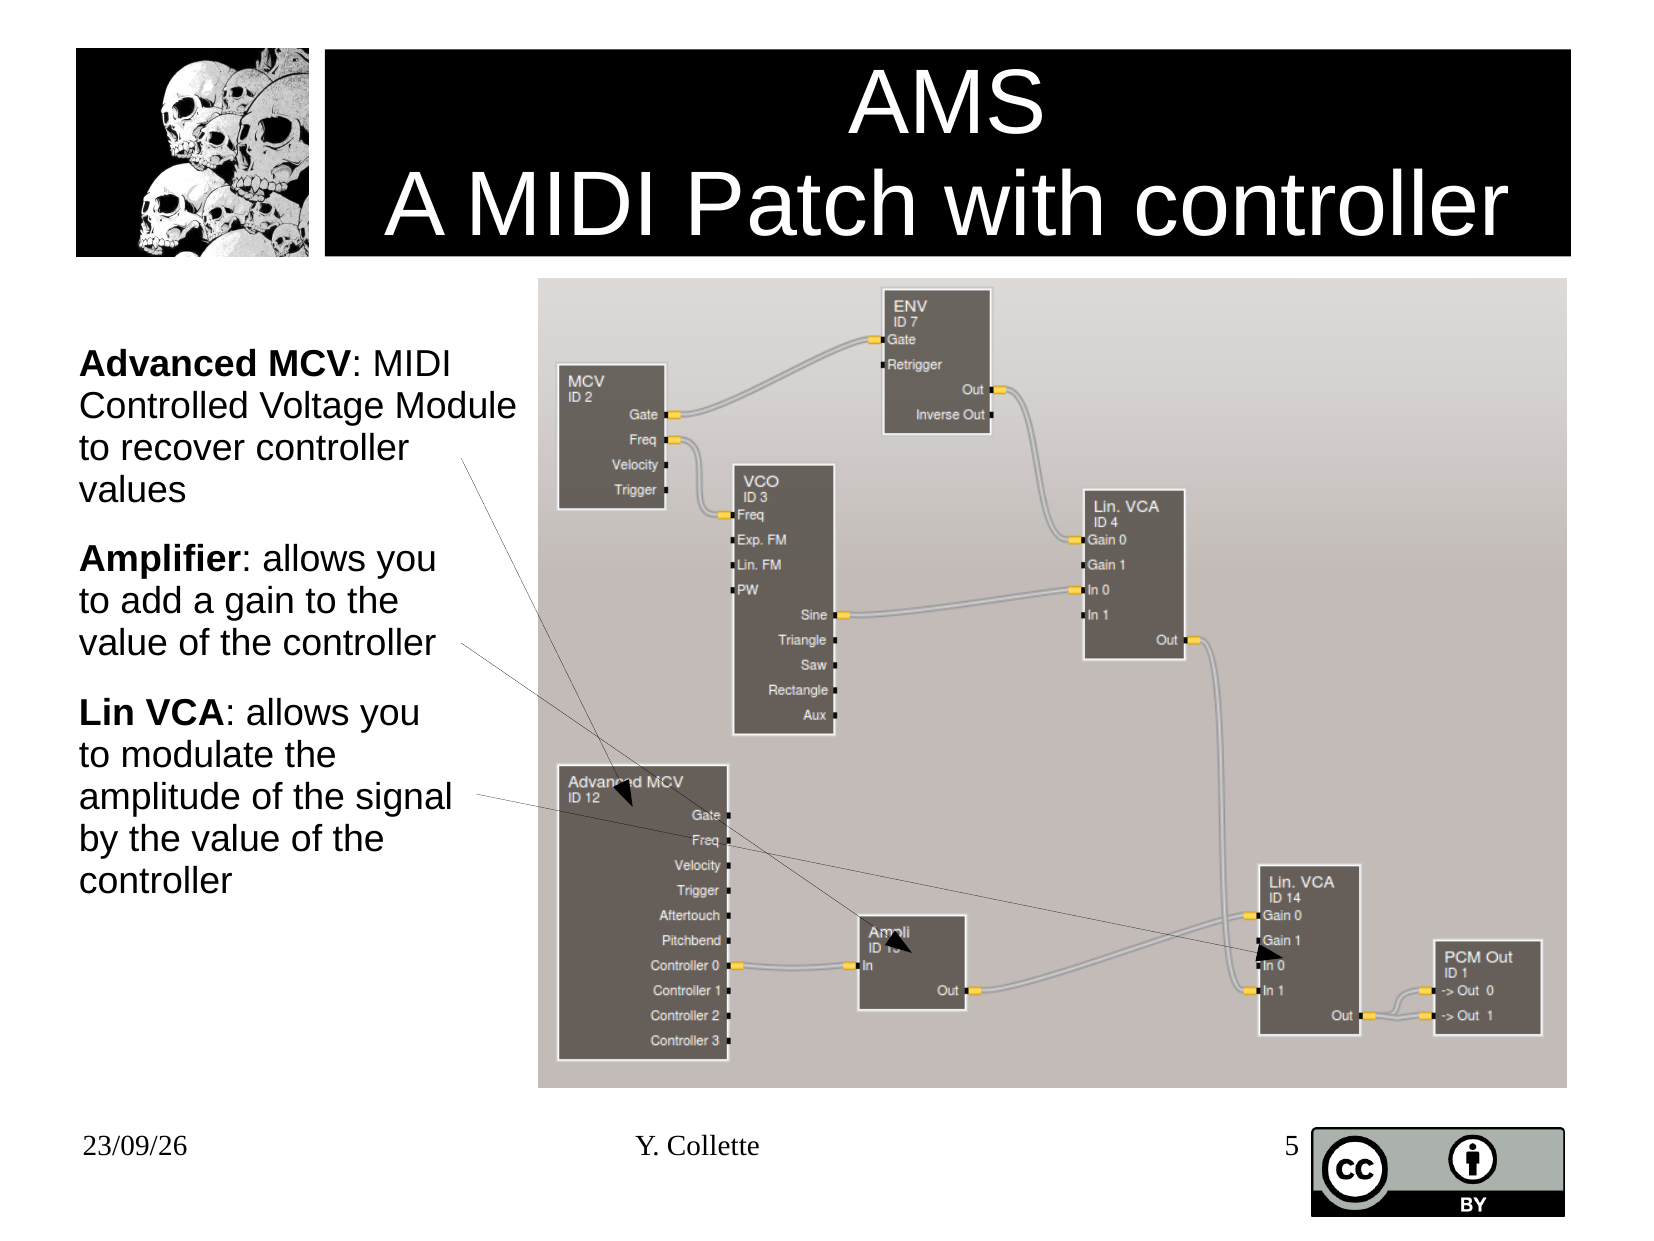

# AMS
A MIDI Patch with controller
Advanced MCV: MIDI Controlled Voltage Module to recover controller values
Amplifier: allows you to add a gain to the value of the controller
Lin VCA: allows you to modulate the amplitude of the signal by the value of the controller
Y. Collette
5